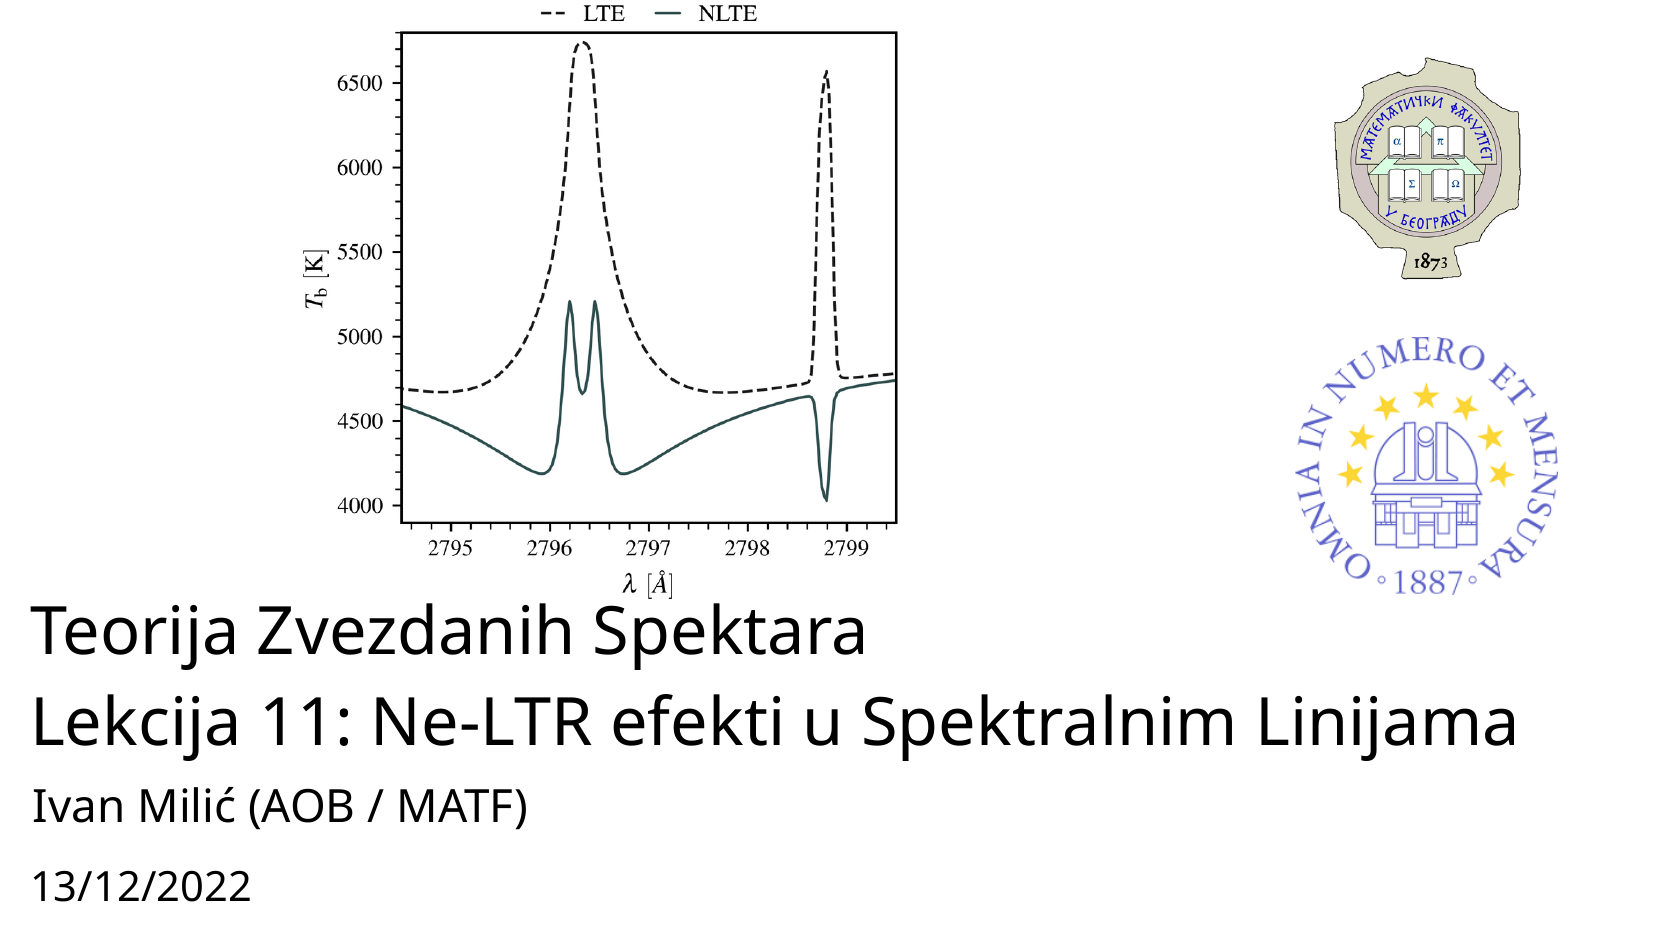

Teorija Zvezdanih Spektara
Lekcija 11: Ne-LTR efekti u Spektralnim Linijama
Ivan Milić (AOB / MATF)
# 13/12/2022